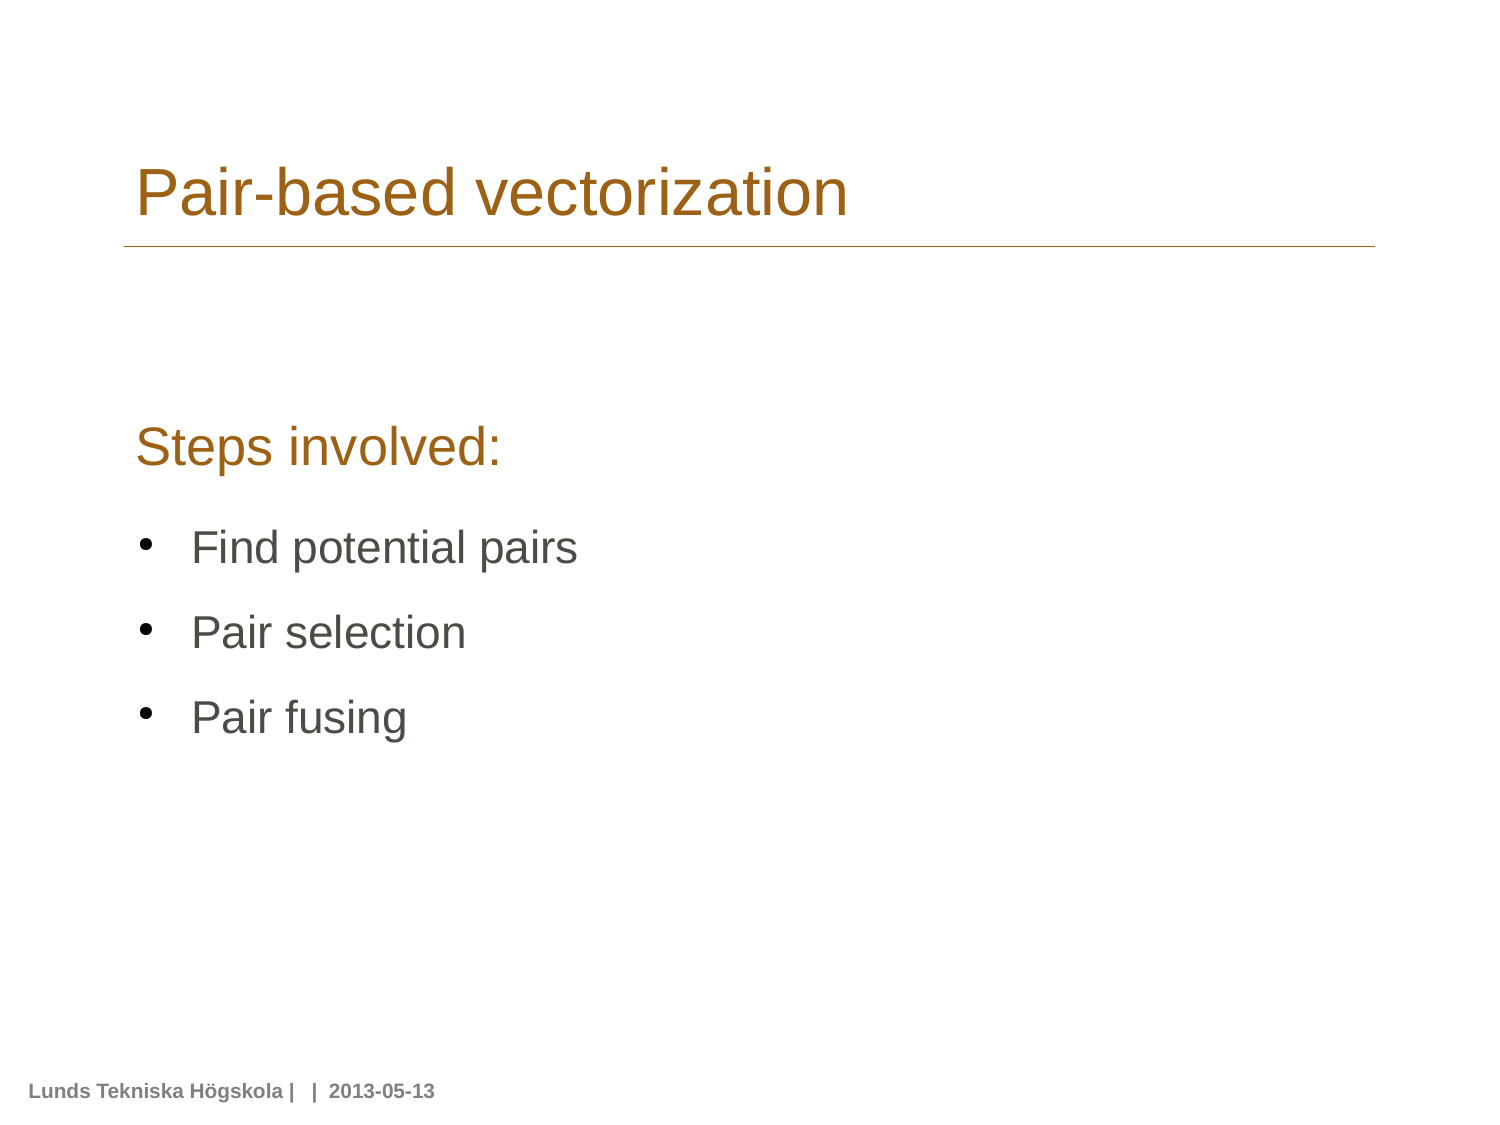

# Pair-based vectorization
Steps involved:
Find potential pairs
Pair selection
Pair fusing